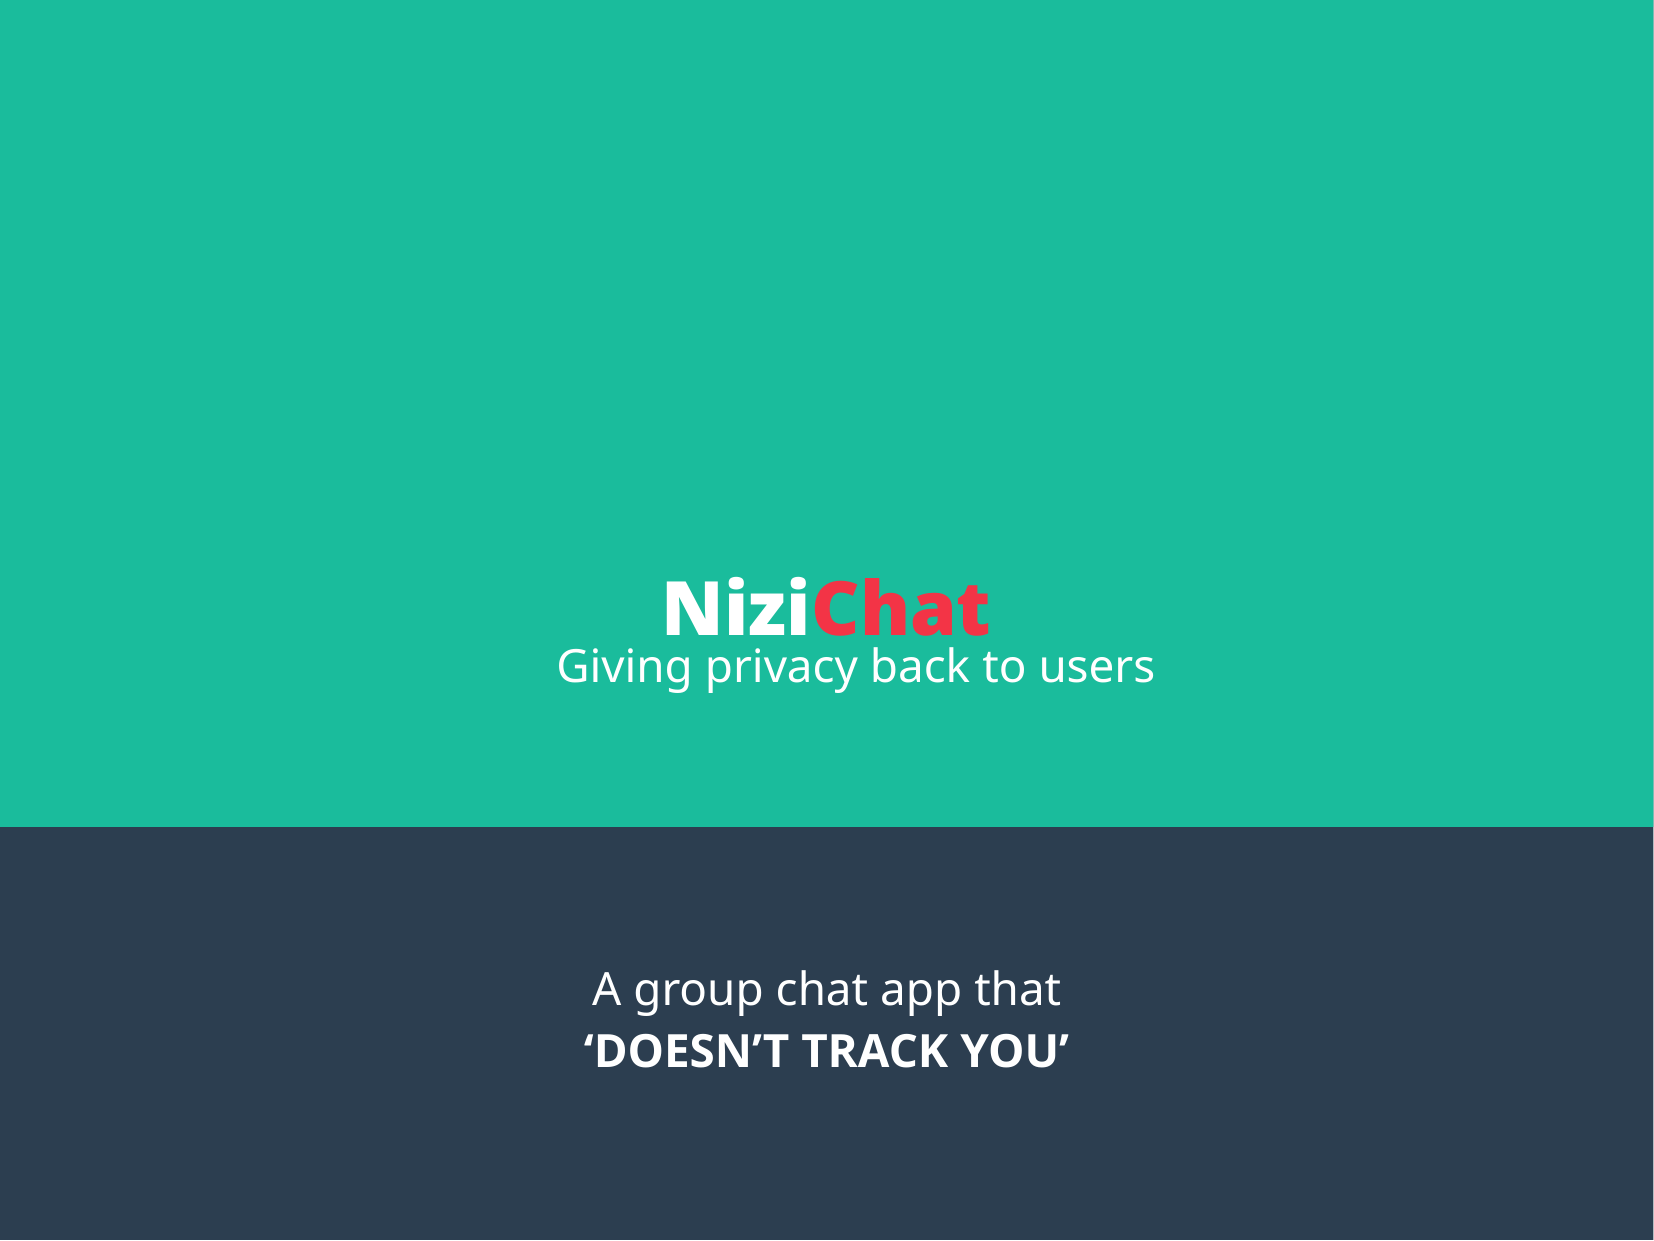

# NiziChat
Giving privacy back to users
A group chat app that
‘DOESN’T TRACK YOU’